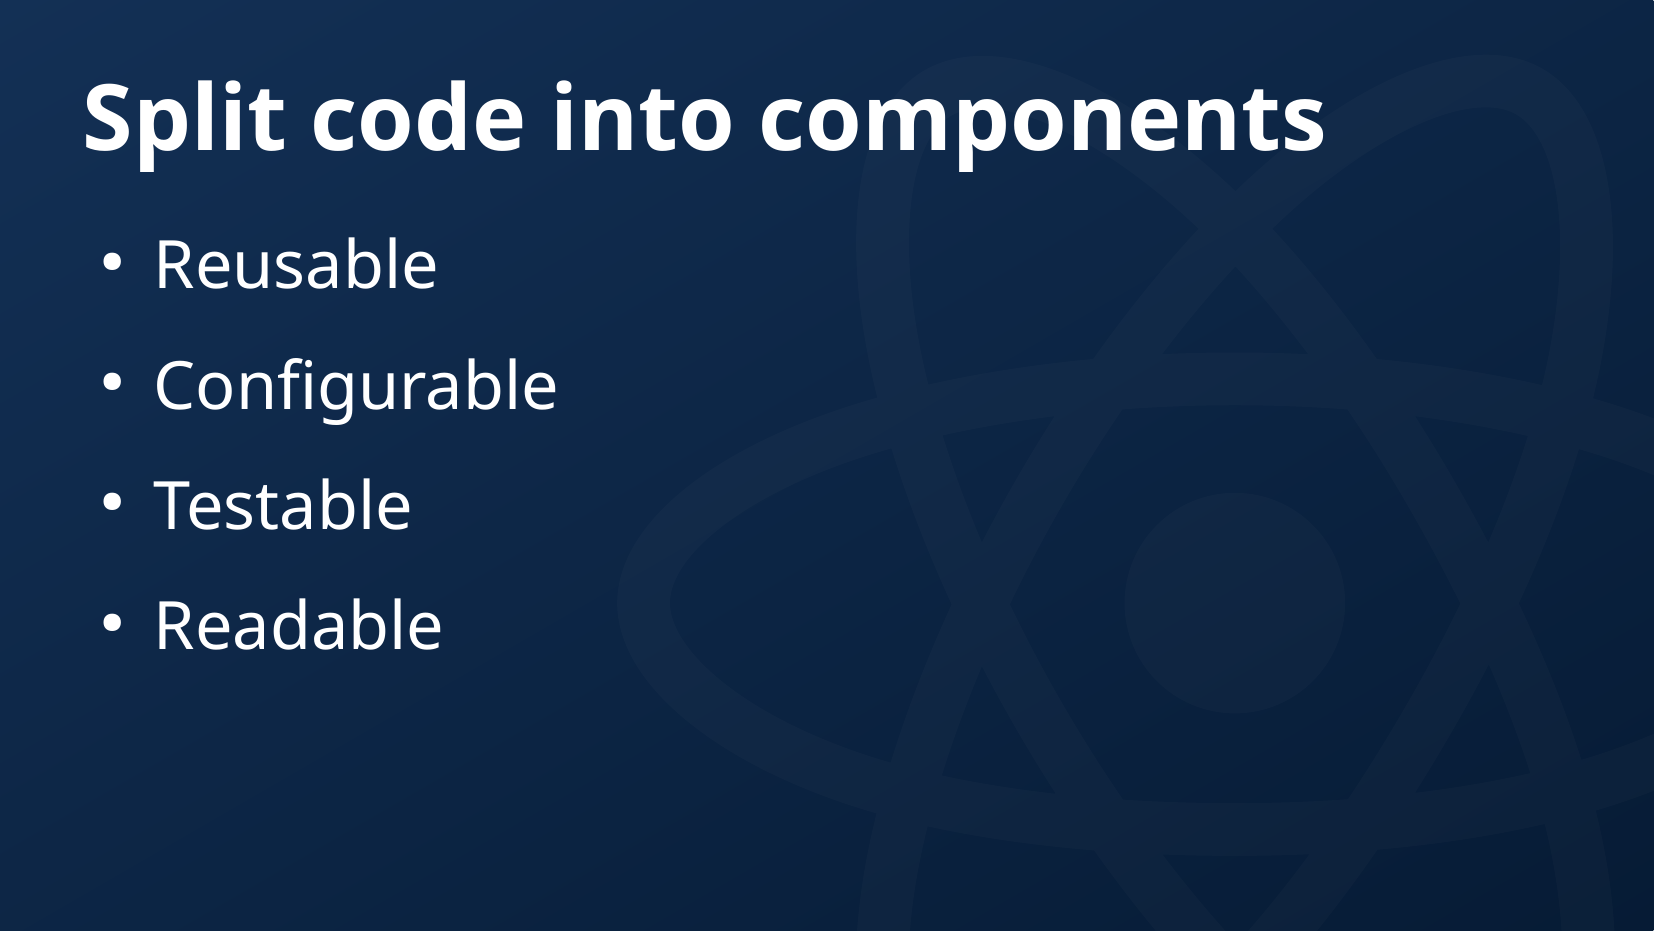

# Split code into components
Reusable
Configurable
Testable
Readable